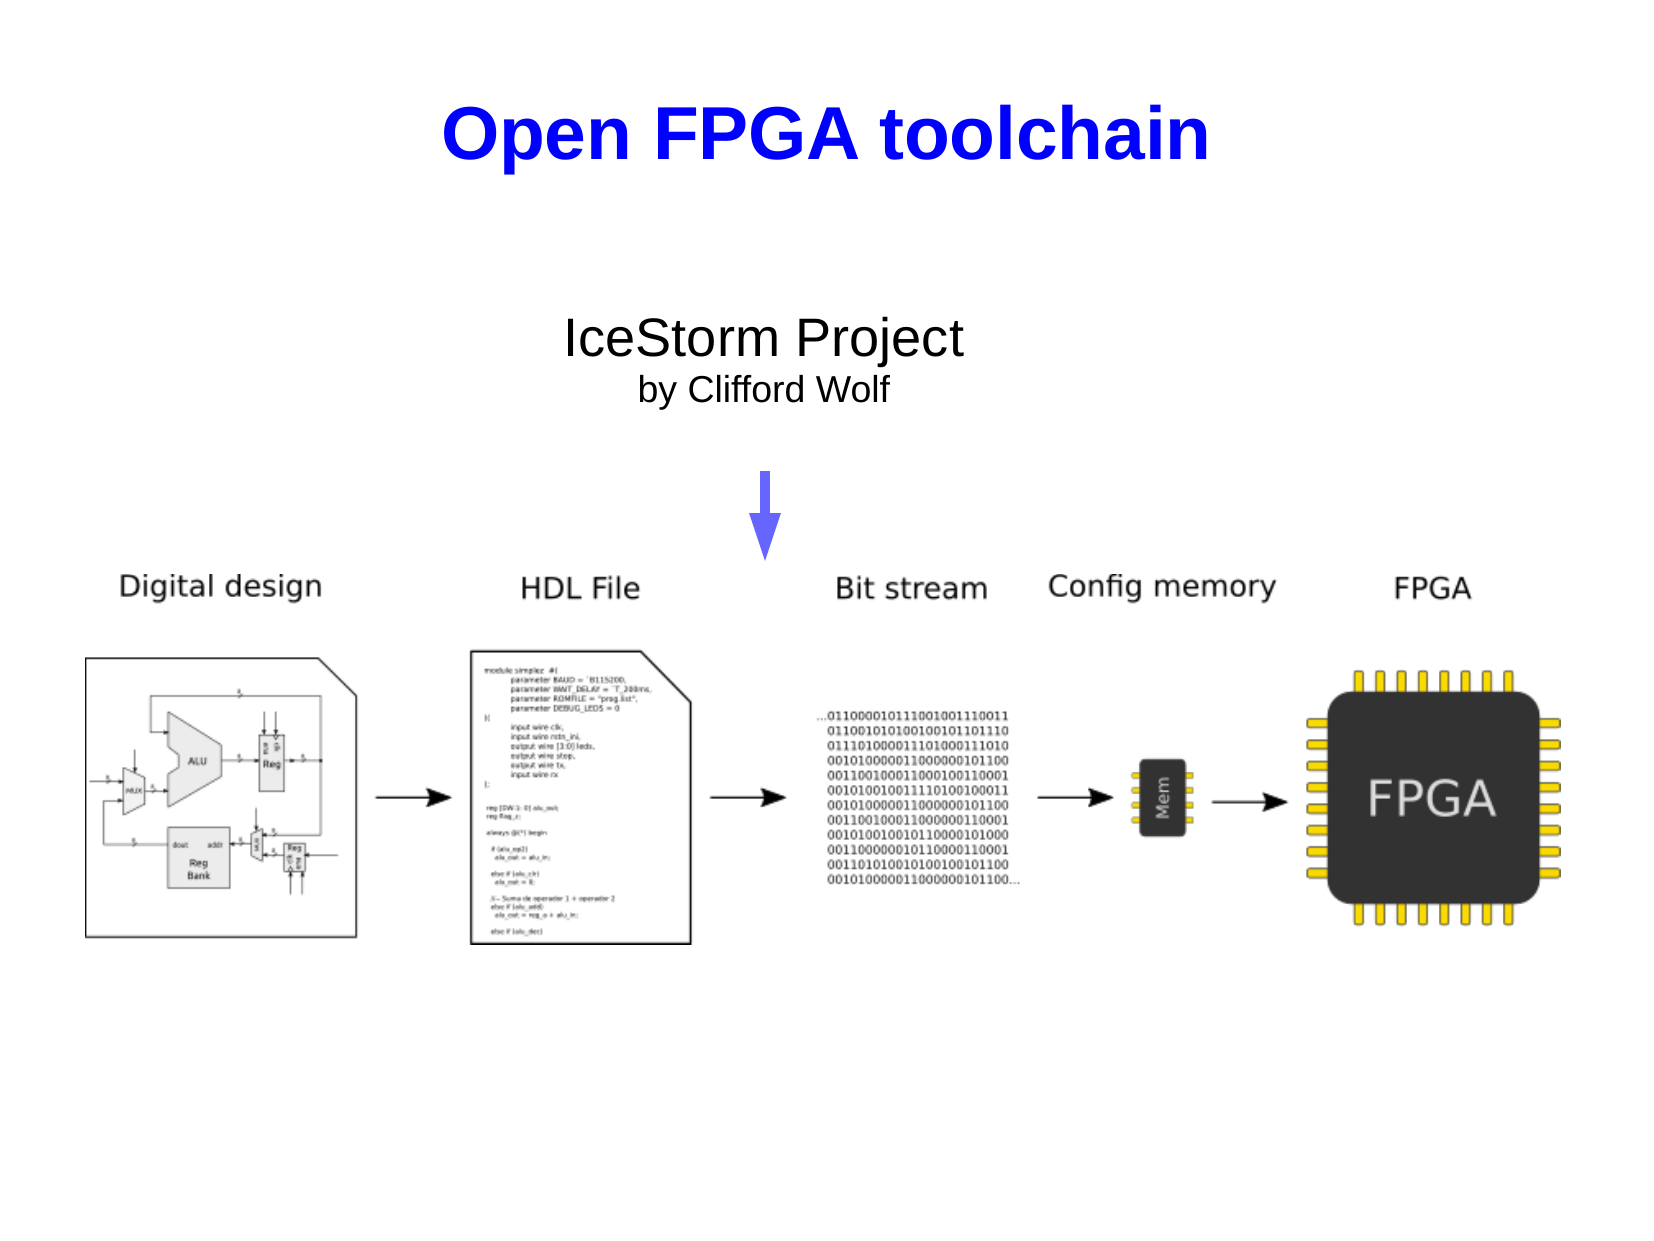

# Open FPGA toolchain
IceStorm Project
by Clifford Wolf